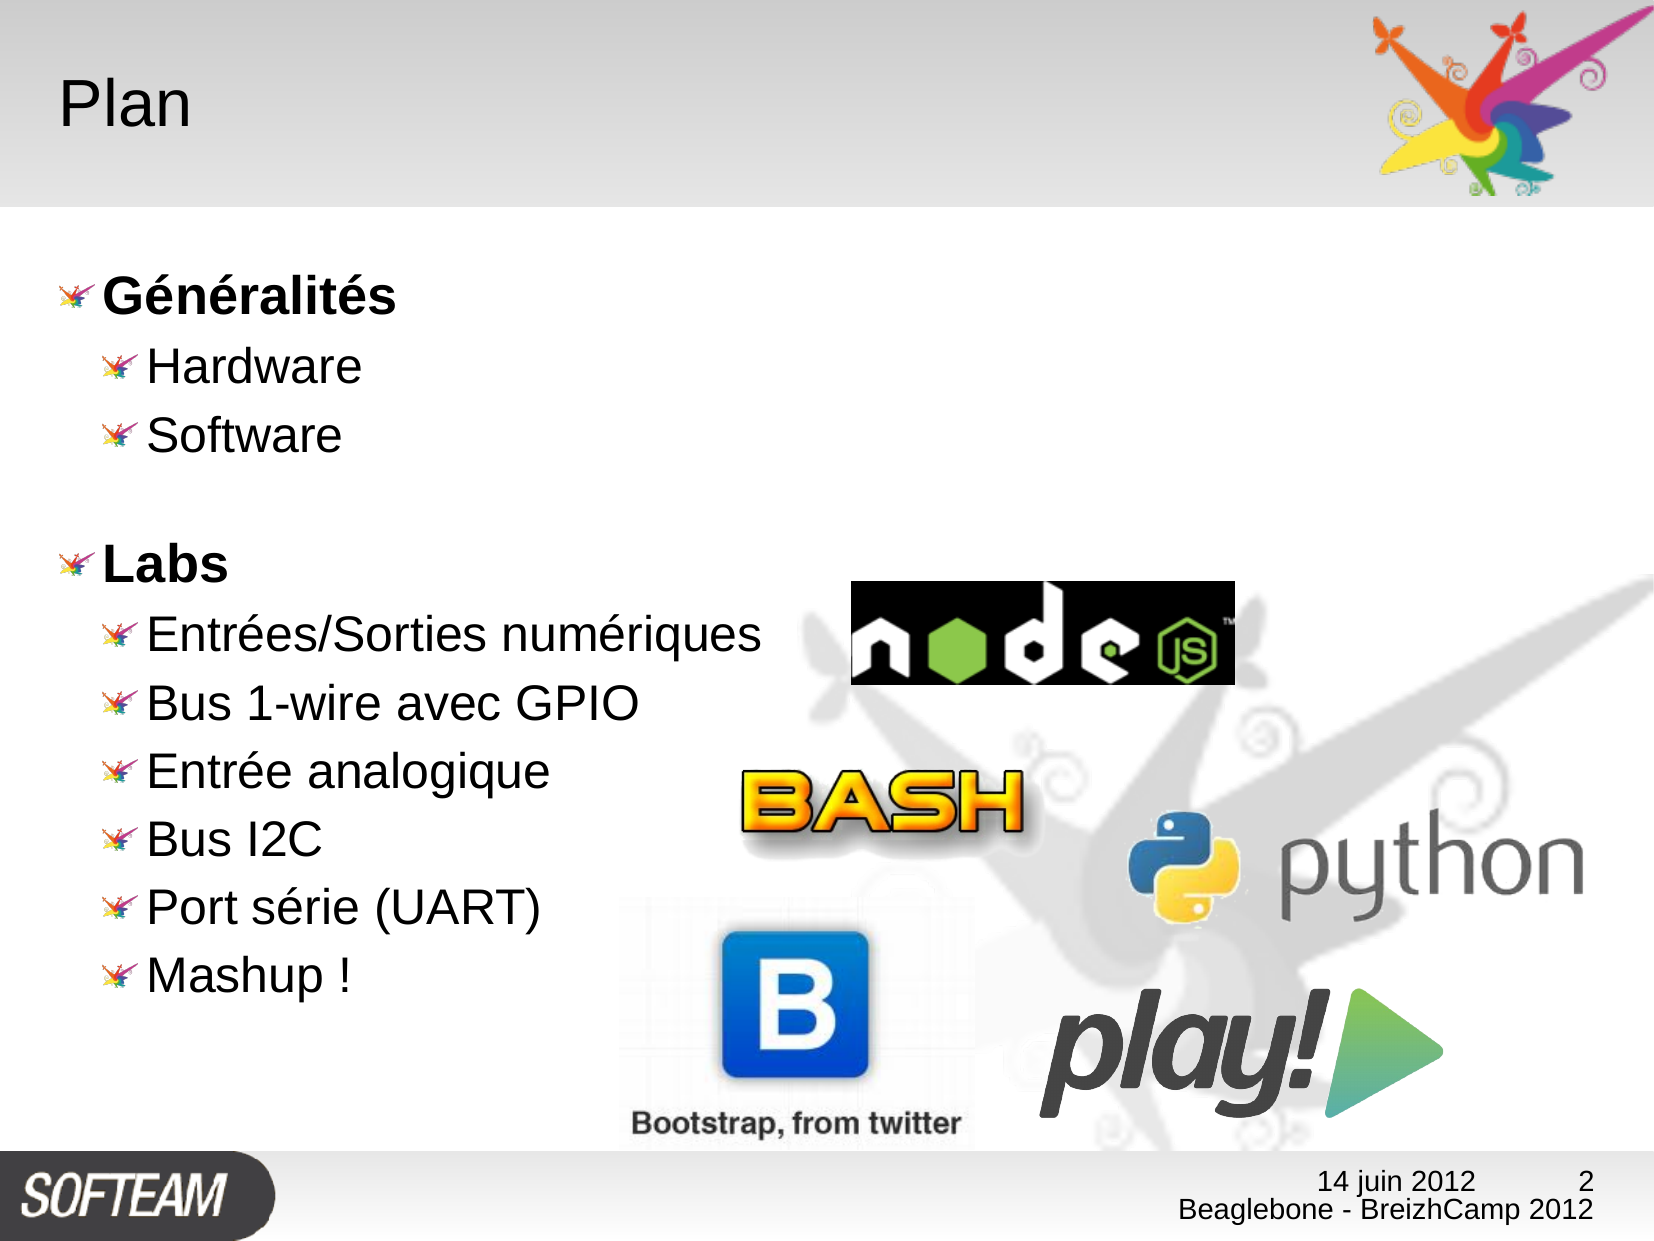

# Plan
Généralités
Hardware
Software
Labs
Entrées/Sorties numériques
Bus 1-wire avec GPIO
Entrée analogique
Bus I2C
Port série (UART)
Mashup !
14 juin 2012
2
Beaglebone - BreizhCamp 2012